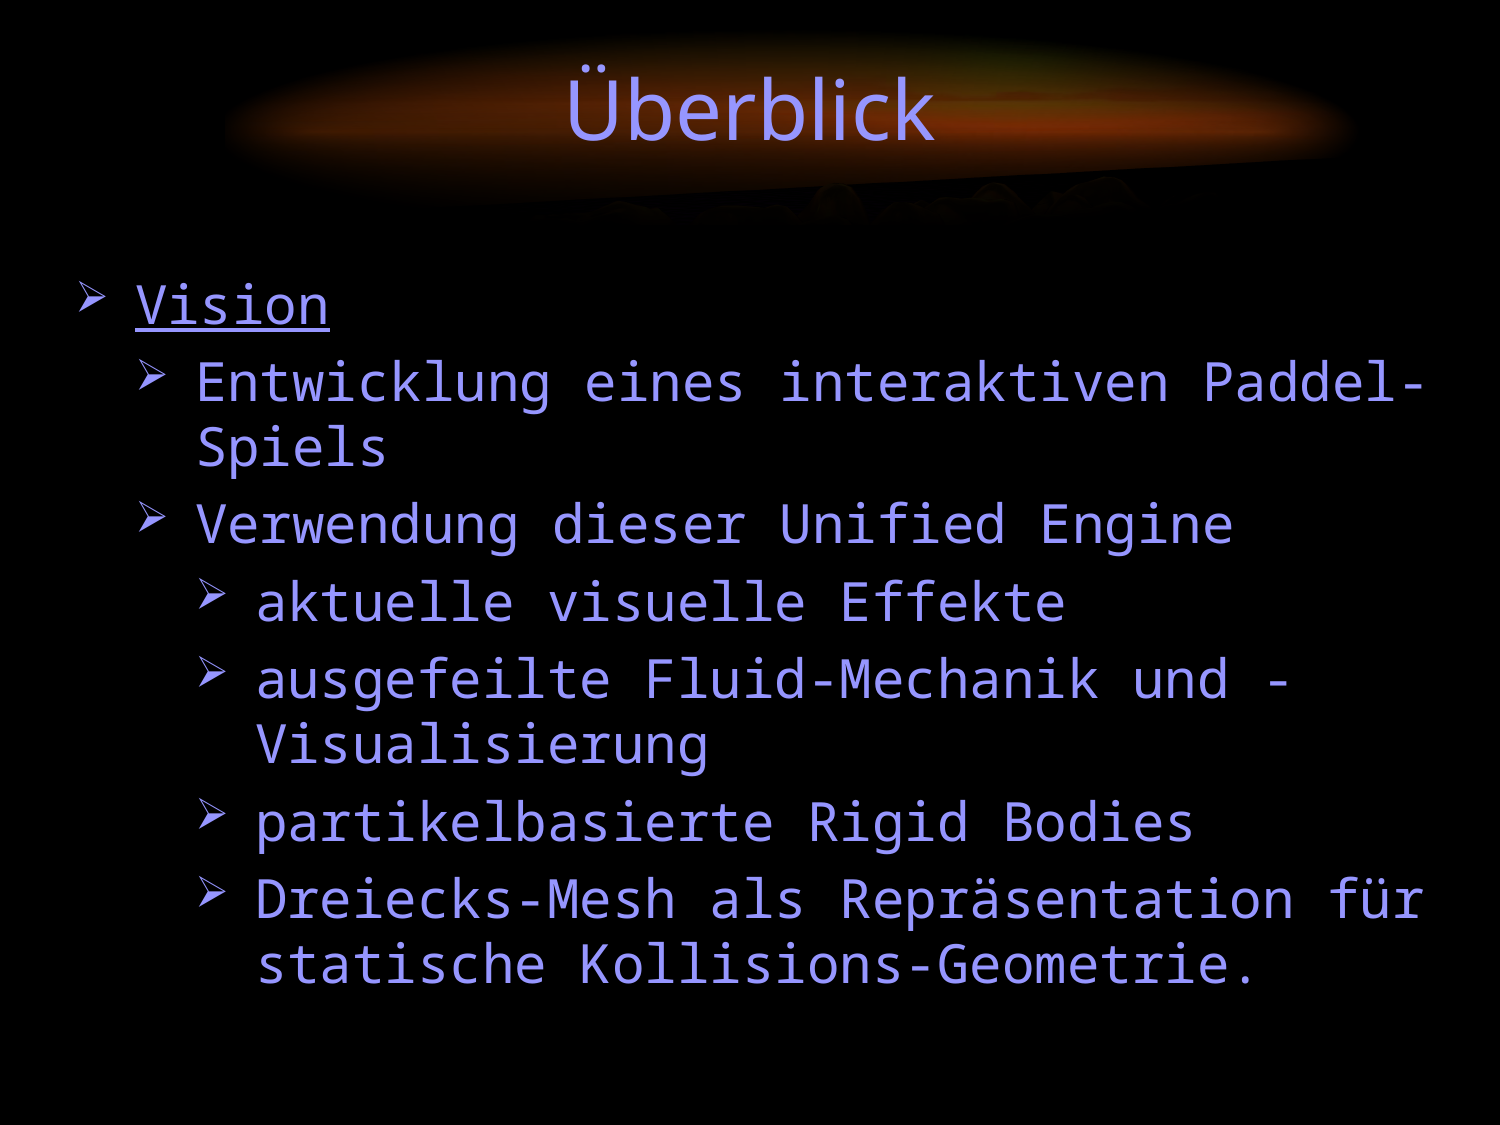

Überblick
Vision
Entwicklung eines interaktiven Paddel-Spiels
Verwendung dieser Unified Engine
aktuelle visuelle Effekte
ausgefeilte Fluid-Mechanik und -Visualisierung
partikelbasierte Rigid Bodies
Dreiecks-Mesh als Repräsentation für statische Kollisions-Geometrie.